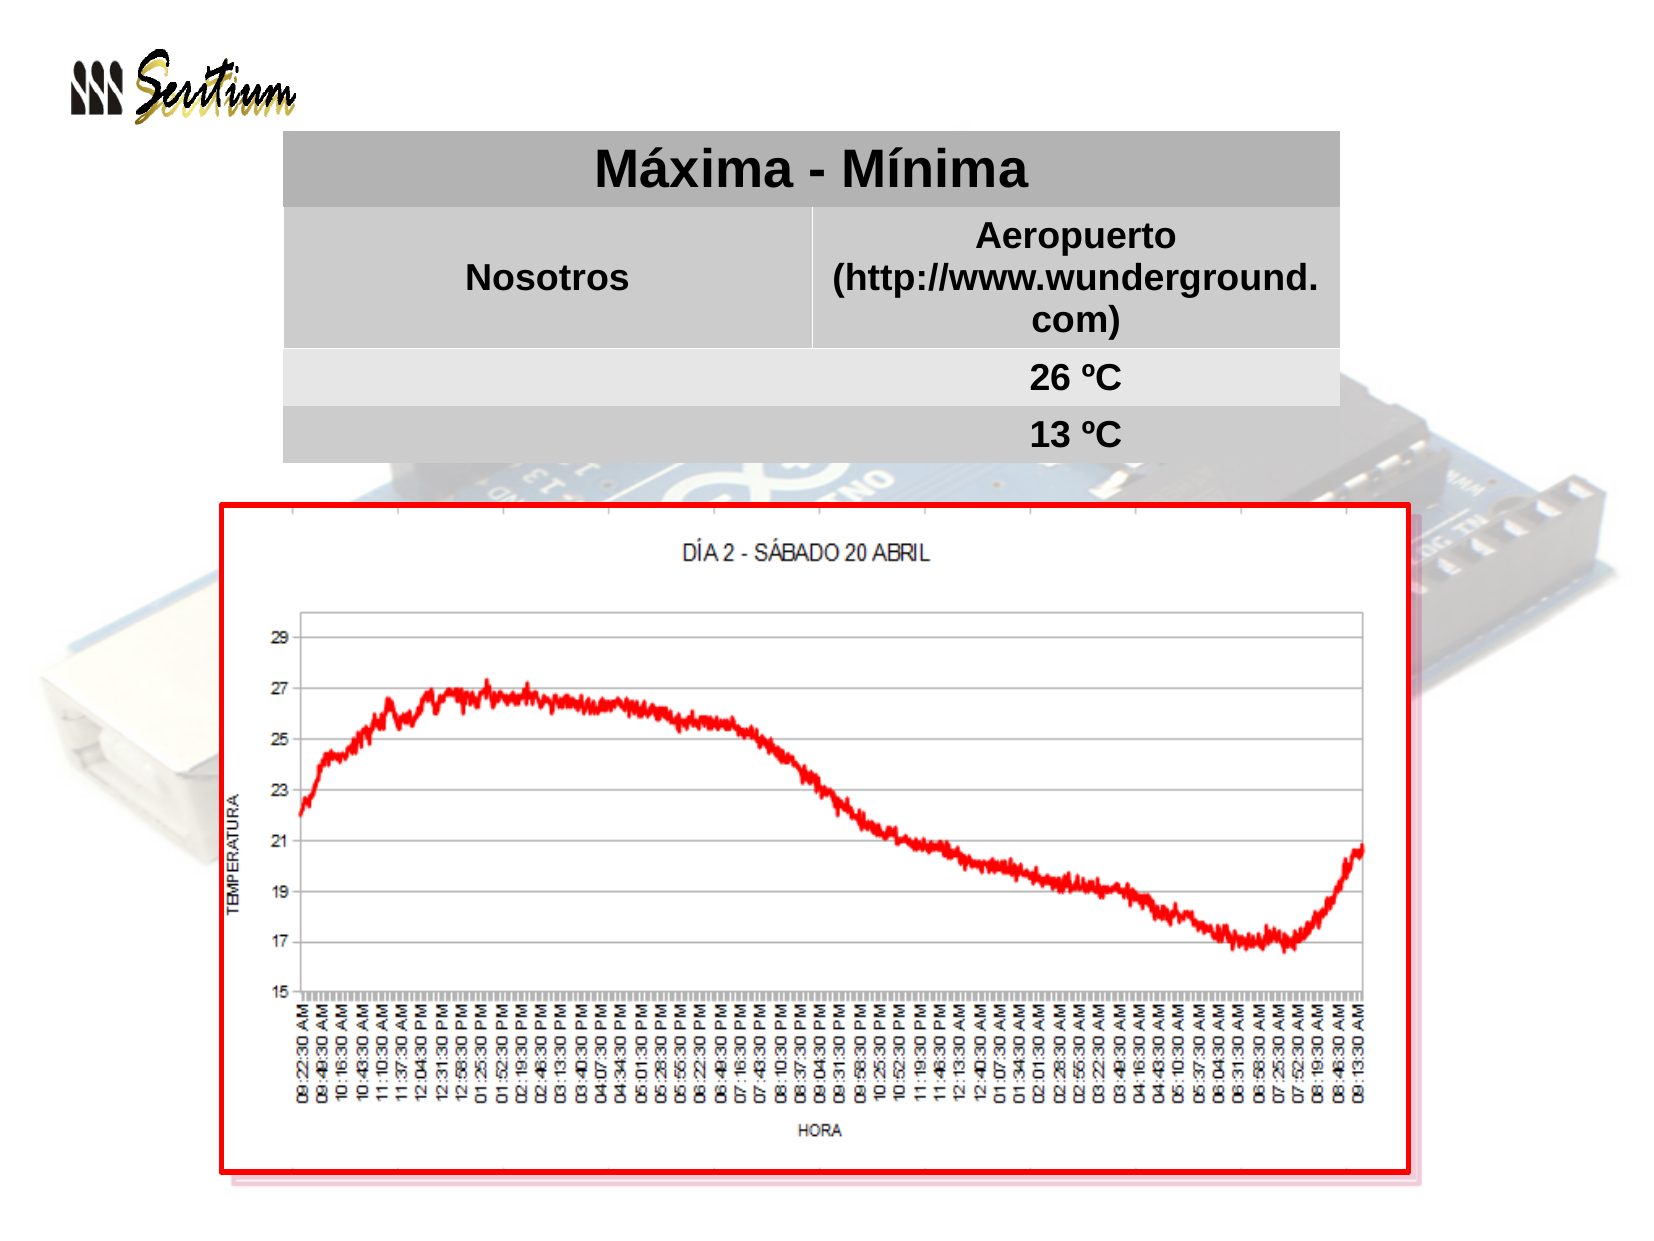

| Máxima - Mínima | |
| --- | --- |
| Nosotros | Aeropuerto (http://www.wunderground.com) |
| | 26 ºC |
| | 13 ºC |